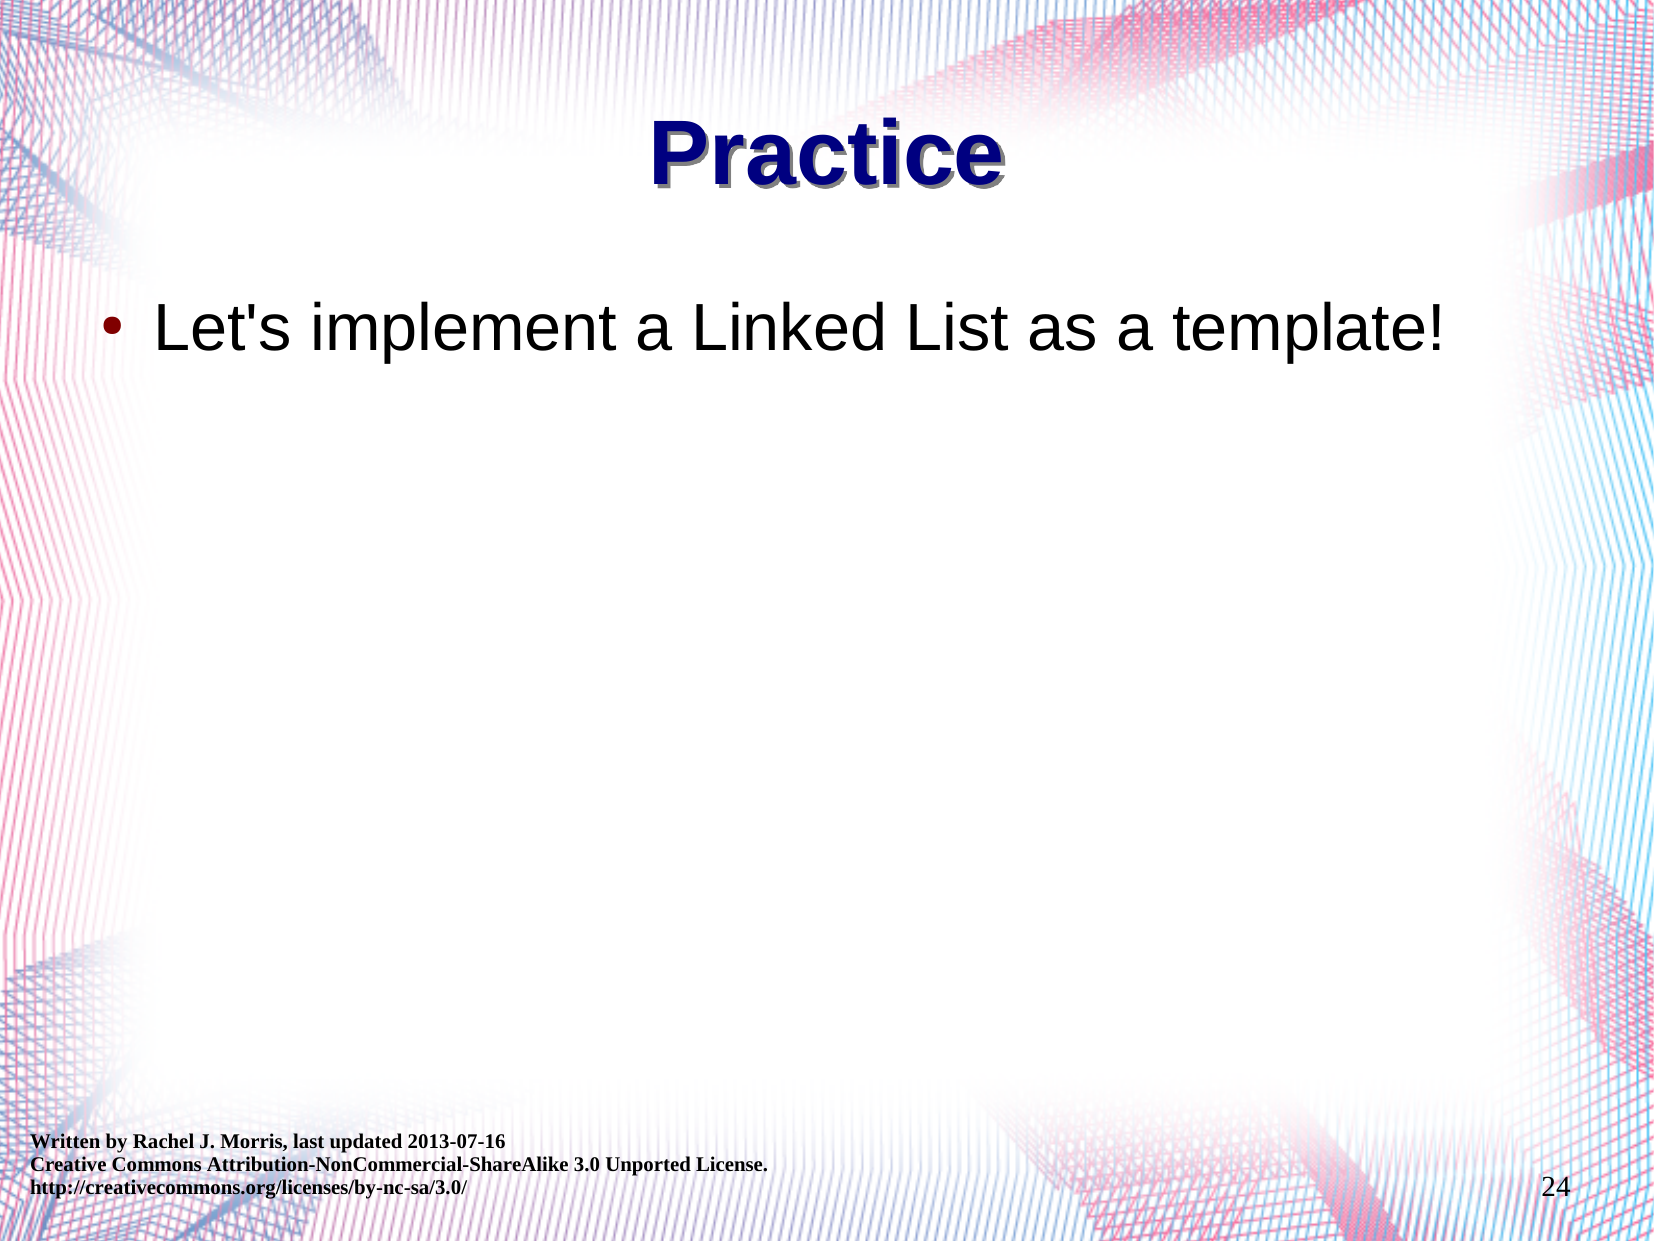

# Practice
Let's implement a Linked List as a template!
24